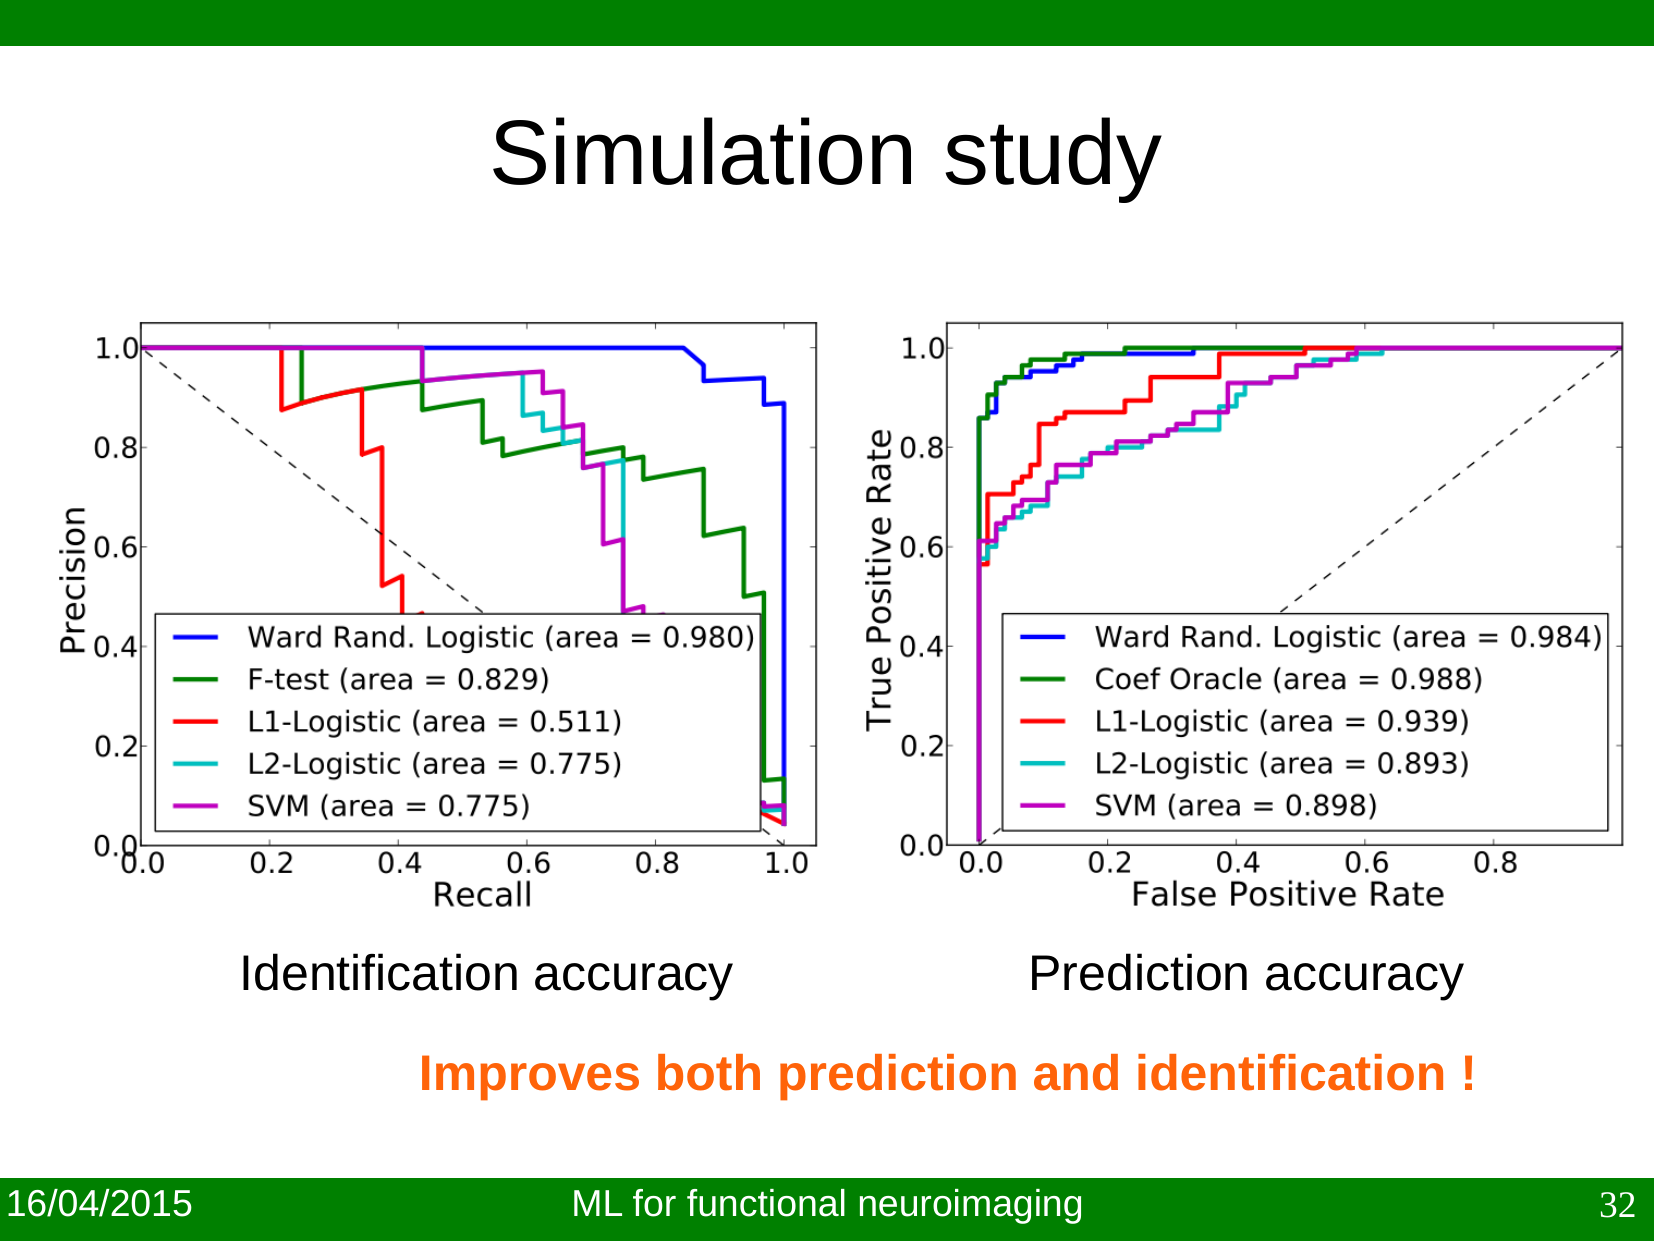

# Simulation study
Identification accuracy
Prediction accuracy
Improves both prediction and identiﬁcation !
32